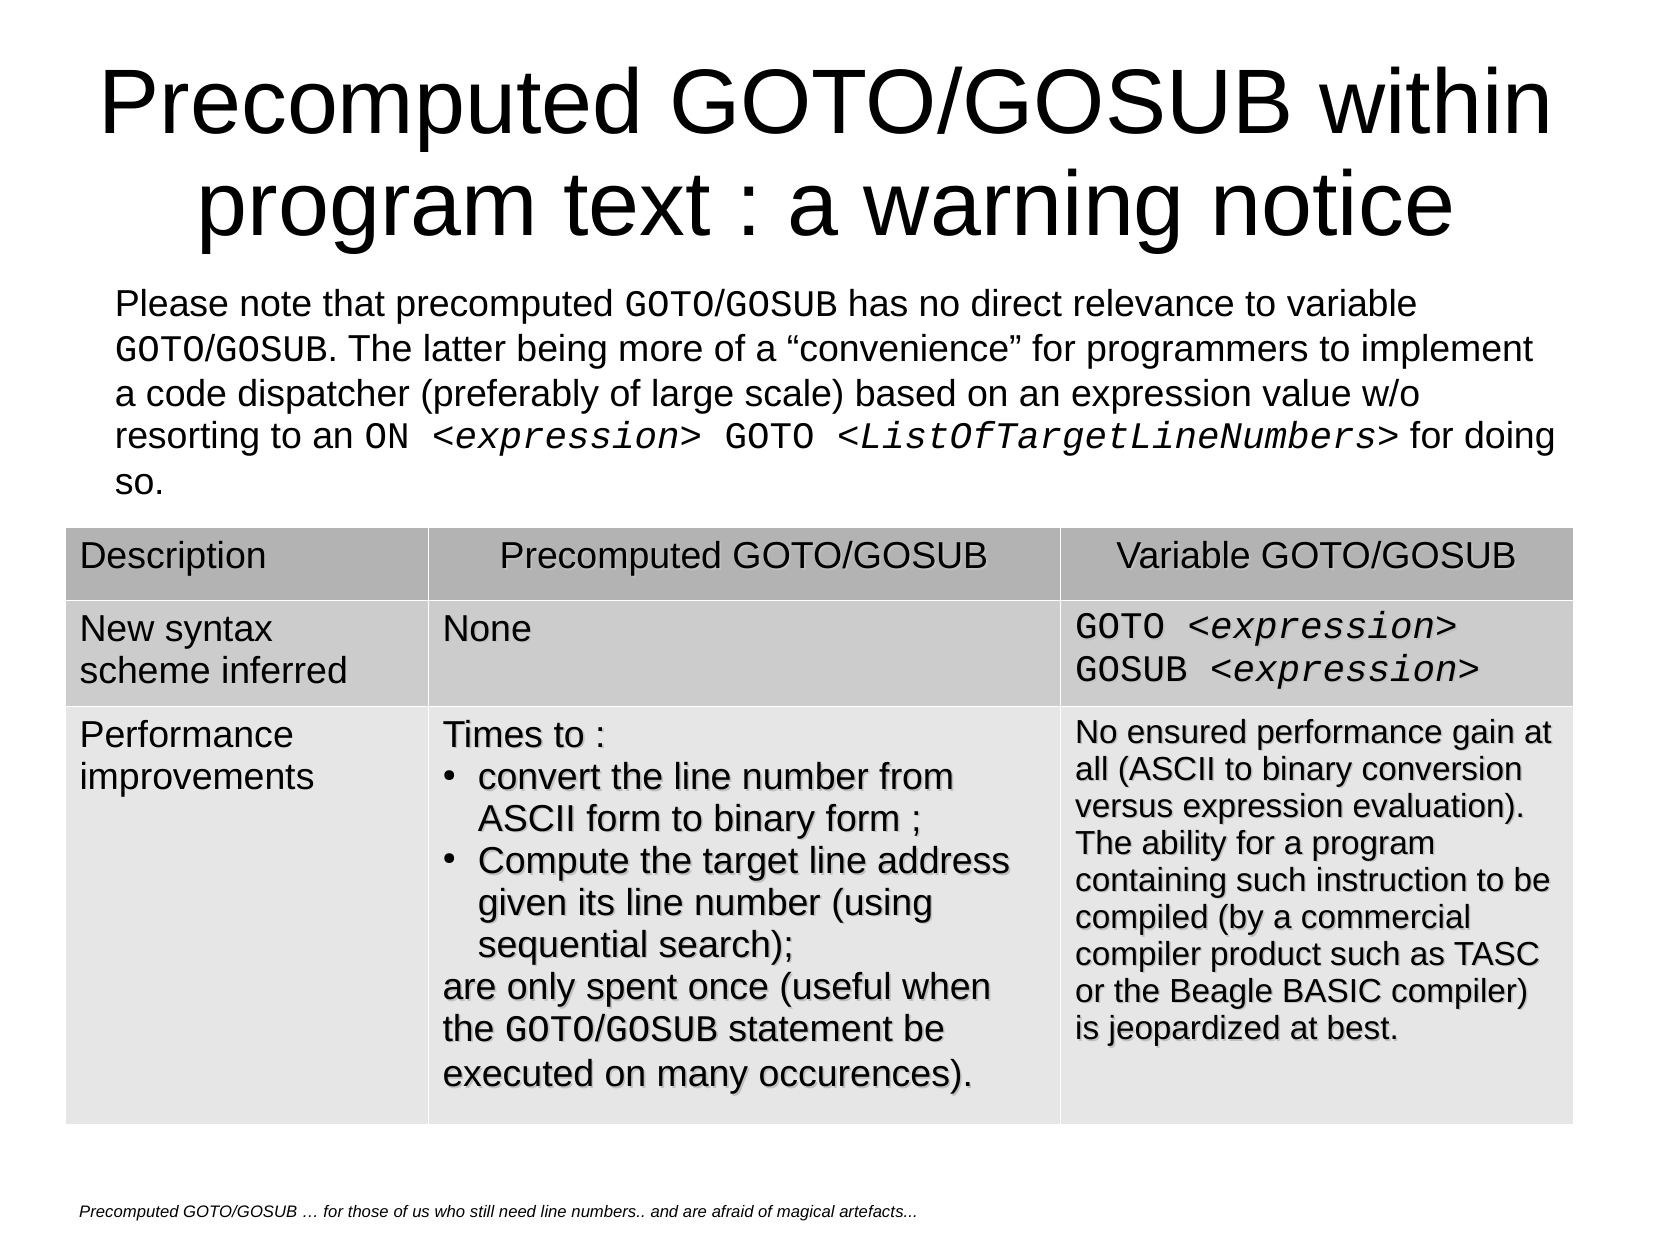

# Precomputed GOTO/GOSUB within program text : a warning notice
Please note that precomputed GOTO/GOSUB has no direct relevance to variable GOTO/GOSUB. The latter being more of a “convenience” for programmers to implement a code dispatcher (preferably of large scale) based on an expression value w/o resorting to an ON <expression> GOTO <ListOfTargetLineNumbers> for doing so.
| Description | Precomputed GOTO/GOSUB | Variable GOTO/GOSUB |
| --- | --- | --- |
| New syntax scheme inferred | None | GOTO <expression> GOSUB <expression> |
| Performance improvements | Times to : convert the line number from ASCII form to binary form ; Compute the target line address given its line number (using sequential search); are only spent once (useful when the GOTO/GOSUB statement be executed on many occurences). | No ensured performance gain at all (ASCII to binary conversion versus expression evaluation). The ability for a program containing such instruction to be compiled (by a commercial compiler product such as TASC or the Beagle BASIC compiler) is jeopardized at best. |
Precomputed GOTO/GOSUB … for those of us who still need line numbers.. and are afraid of magical artefacts...